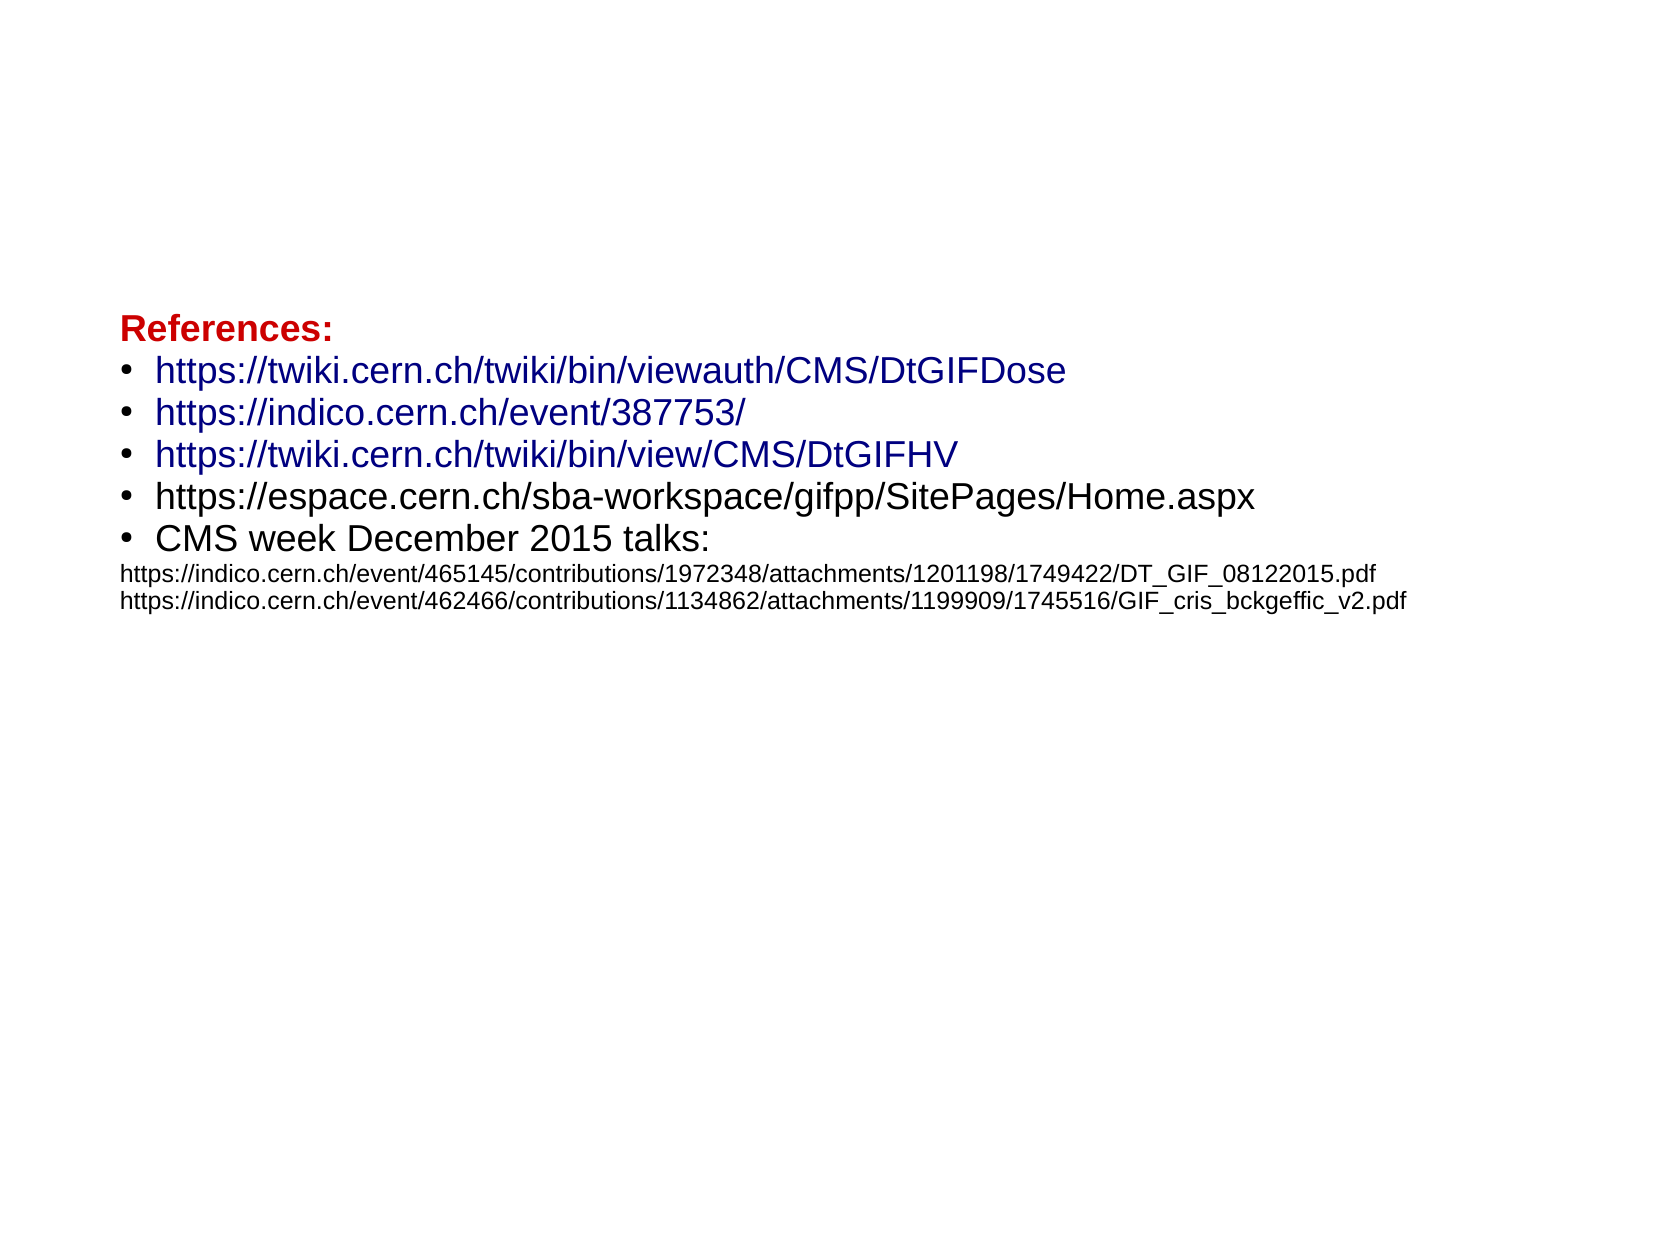

References:
https://twiki.cern.ch/twiki/bin/viewauth/CMS/DtGIFDose
https://indico.cern.ch/event/387753/
https://twiki.cern.ch/twiki/bin/view/CMS/DtGIFHV
https://espace.cern.ch/sba-workspace/gifpp/SitePages/Home.aspx
CMS week December 2015 talks:
https://indico.cern.ch/event/465145/contributions/1972348/attachments/1201198/1749422/DT_GIF_08122015.pdf
https://indico.cern.ch/event/462466/contributions/1134862/attachments/1199909/1745516/GIF_cris_bckgeffic_v2.pdf